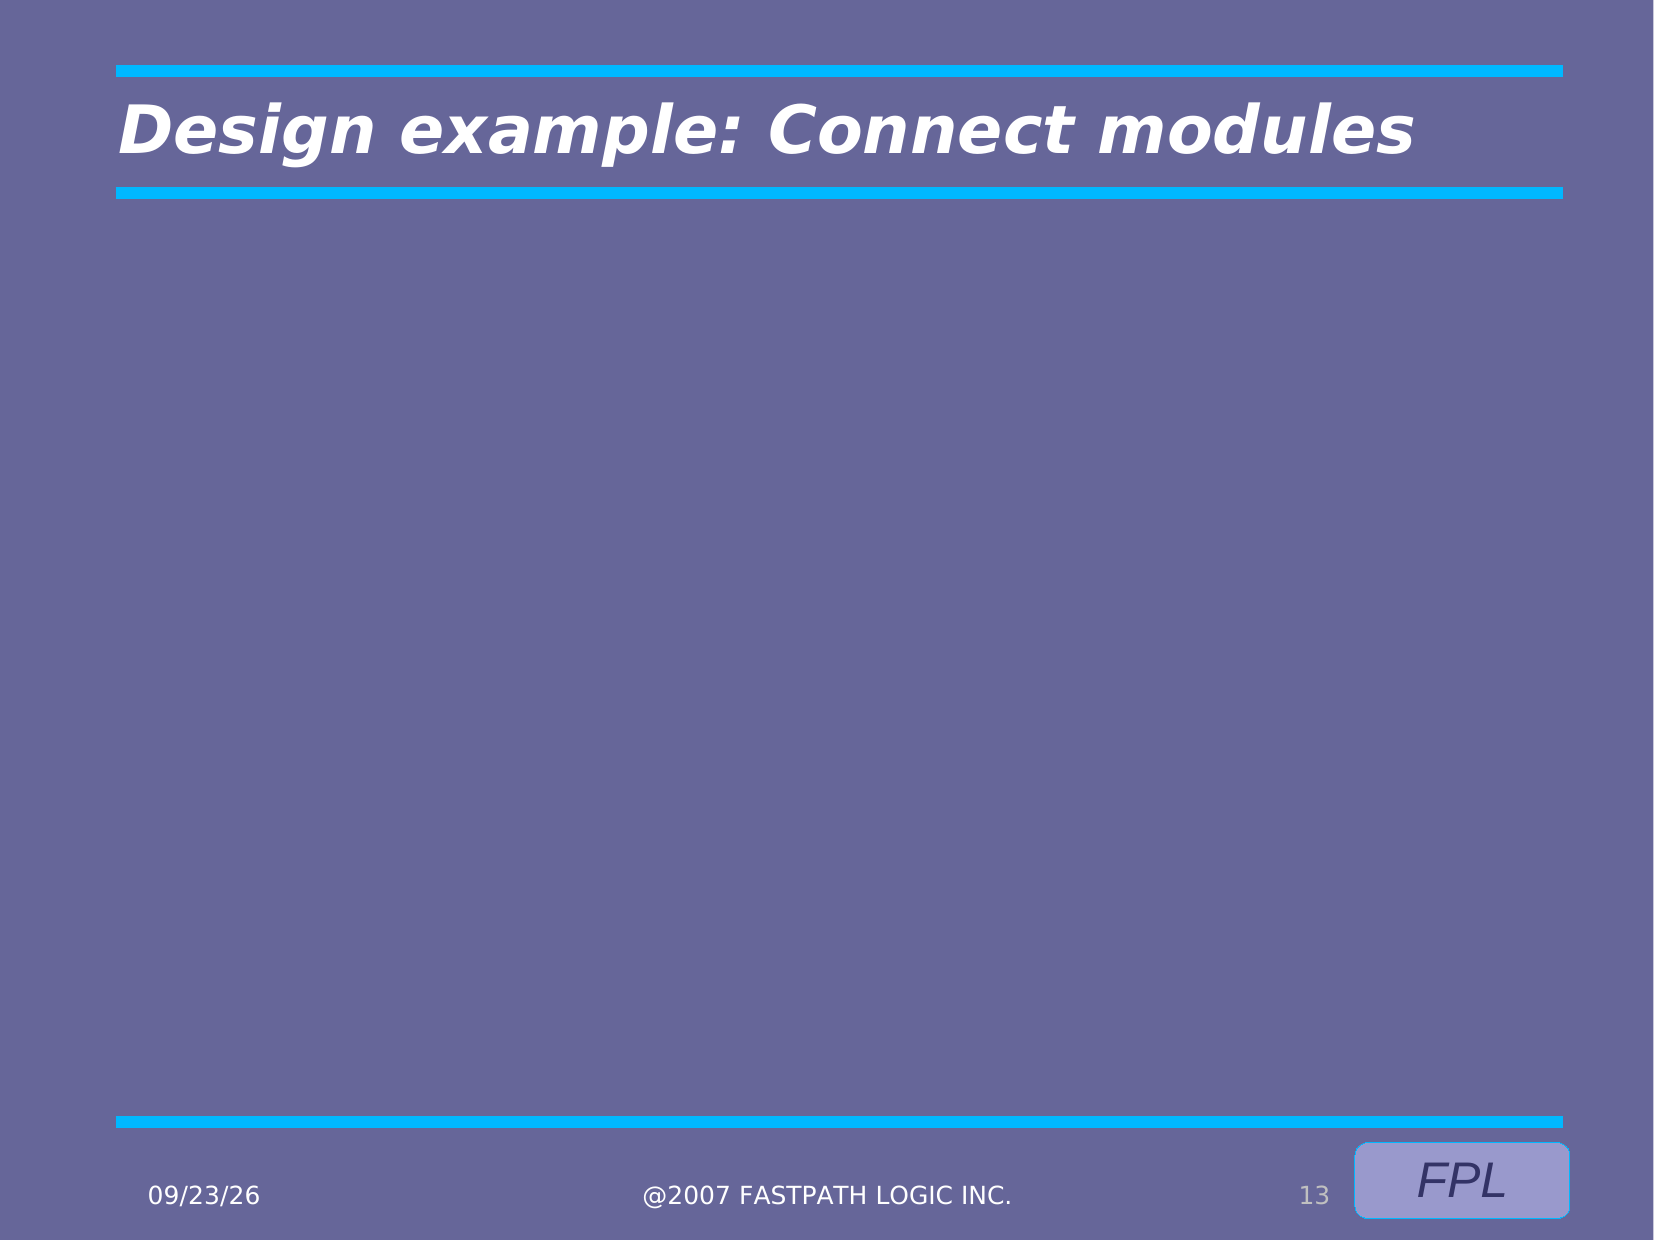

# Design example: Connect modules
@2007 FASTPATH LOGIC INC.
13